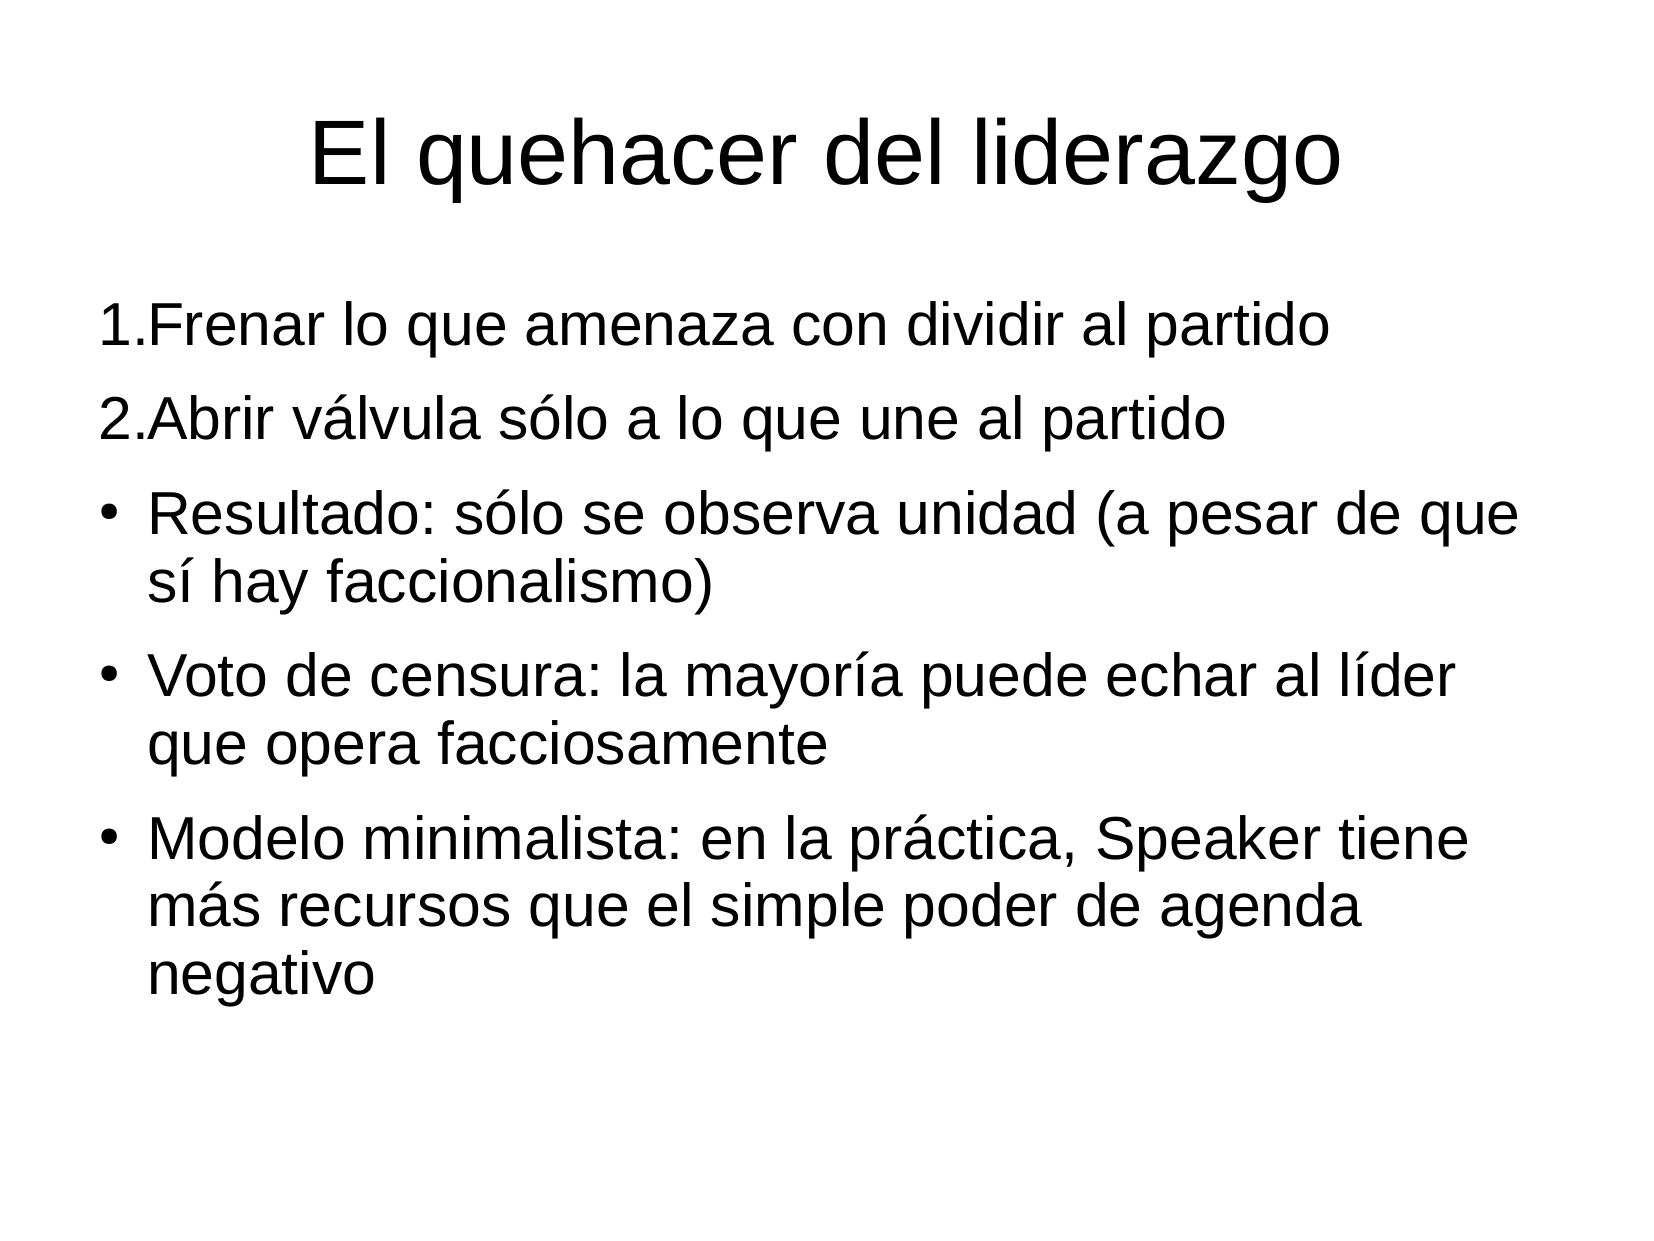

# El quehacer del liderazgo
Frenar lo que amenaza con dividir al partido
Abrir válvula sólo a lo que une al partido
Resultado: sólo se observa unidad (a pesar de que sí hay faccionalismo)
Voto de censura: la mayoría puede echar al líder que opera facciosamente
Modelo minimalista: en la práctica, Speaker tiene más recursos que el simple poder de agenda negativo